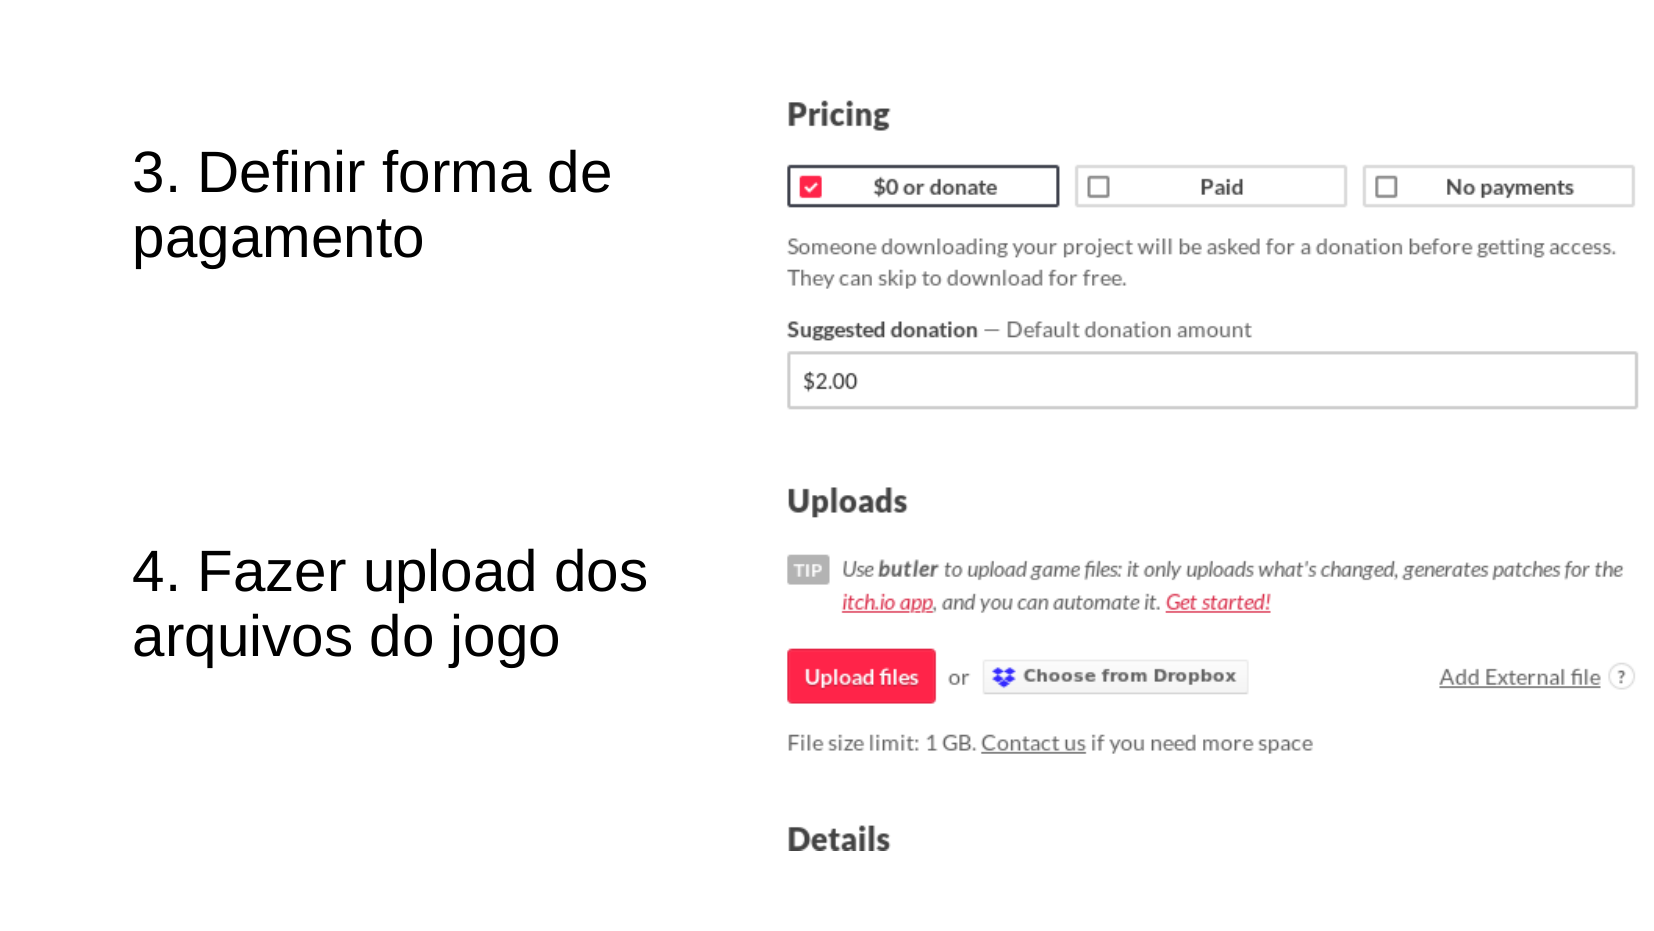

3. Definir forma de pagamento
4. Fazer upload dos arquivos do jogo